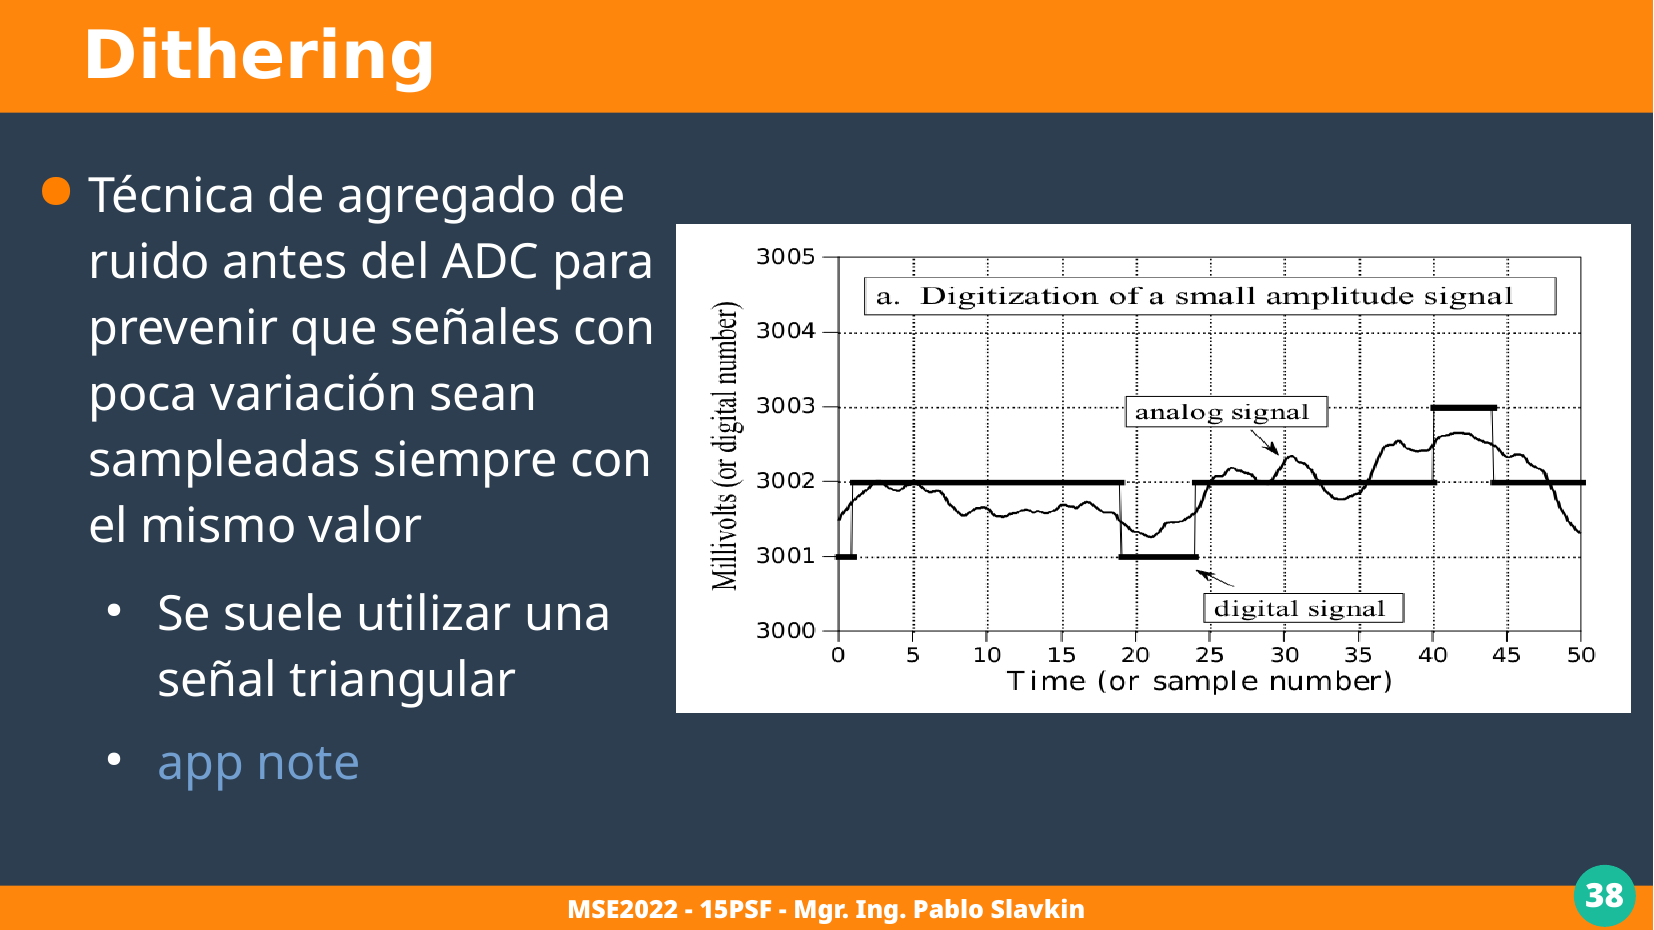

# Dithering
Técnica de agregado de ruido antes del ADC para prevenir que señales con poca variación sean sampleadas siempre con el mismo valor
Se suele utilizar una señal triangular
app note
MSE2022 - 15PSF - Mgr. Ing. Pablo Slavkin